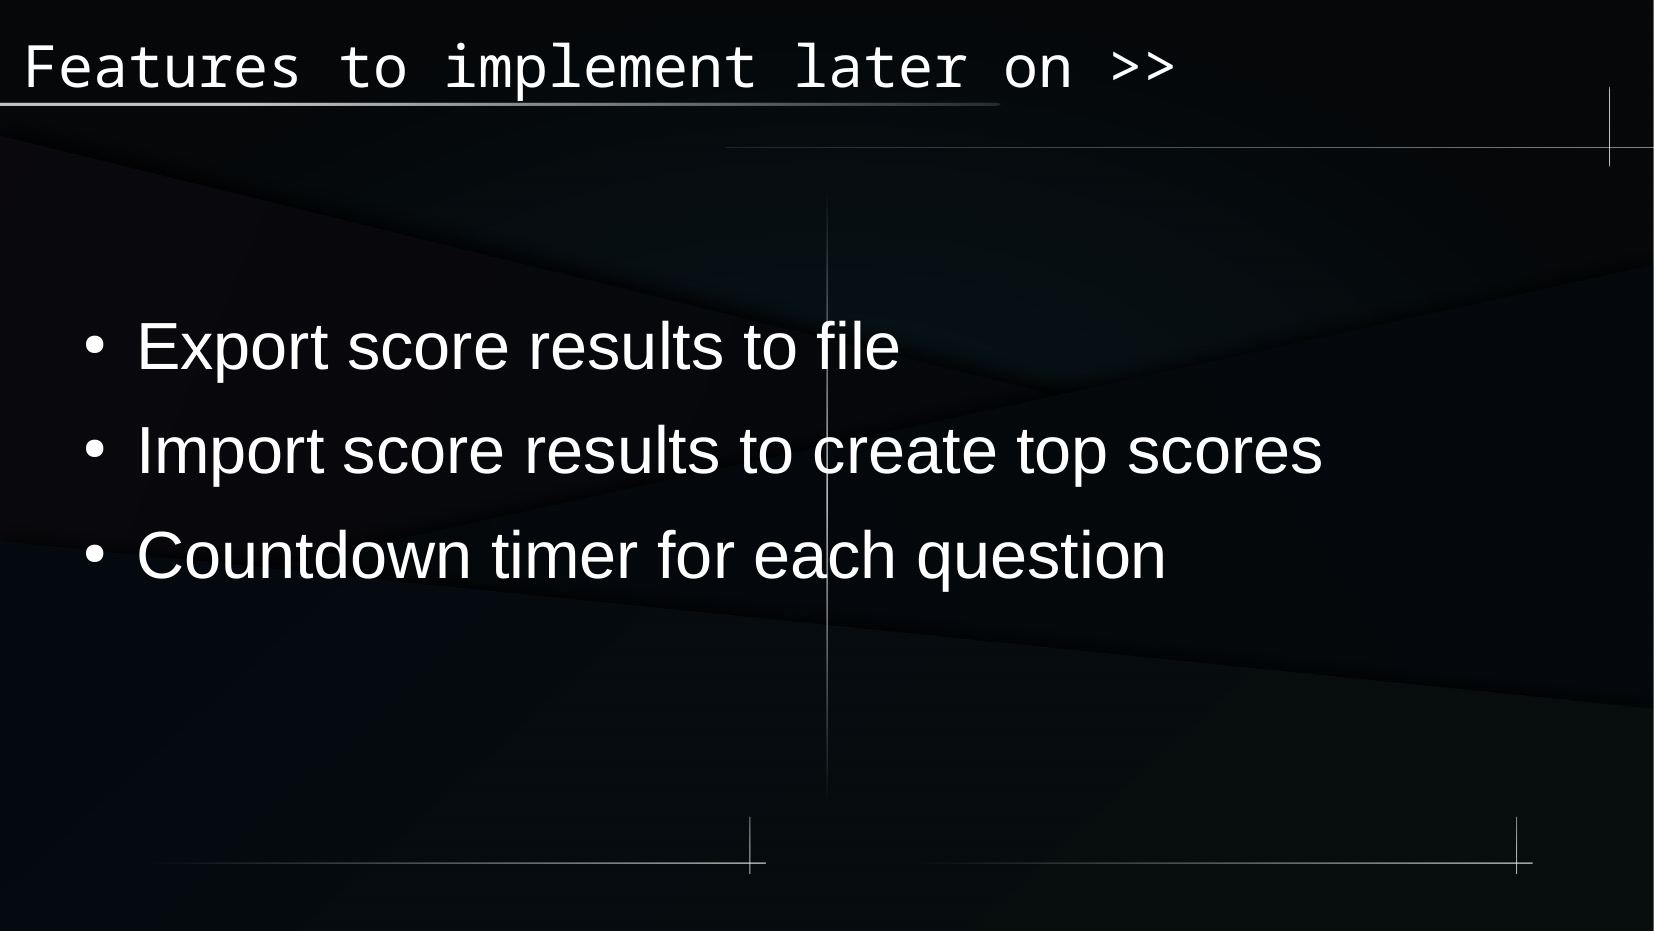

# Features to implement later on >>
Export score results to file
Import score results to create top scores
Countdown timer for each question